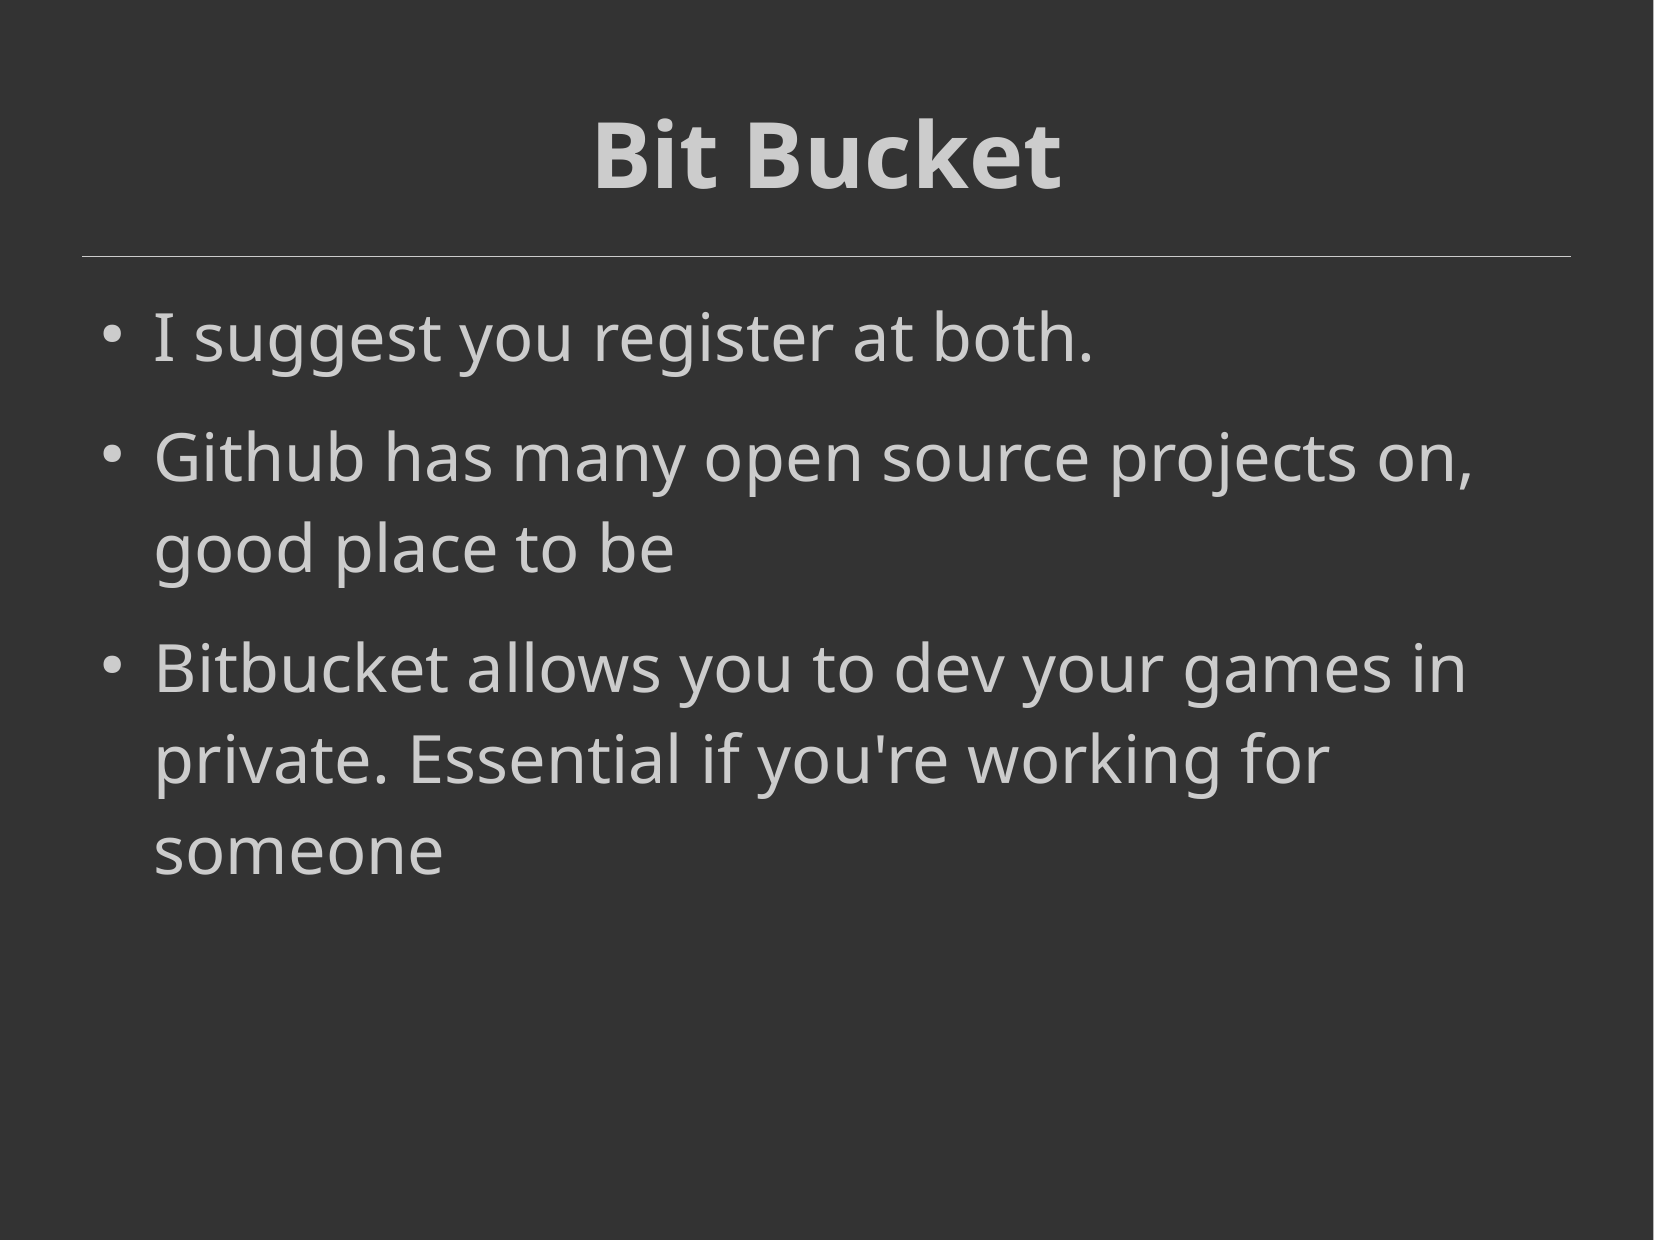

# Bit Bucket
I suggest you register at both.
Github has many open source projects on, good place to be
Bitbucket allows you to dev your games in private. Essential if you're working for someone